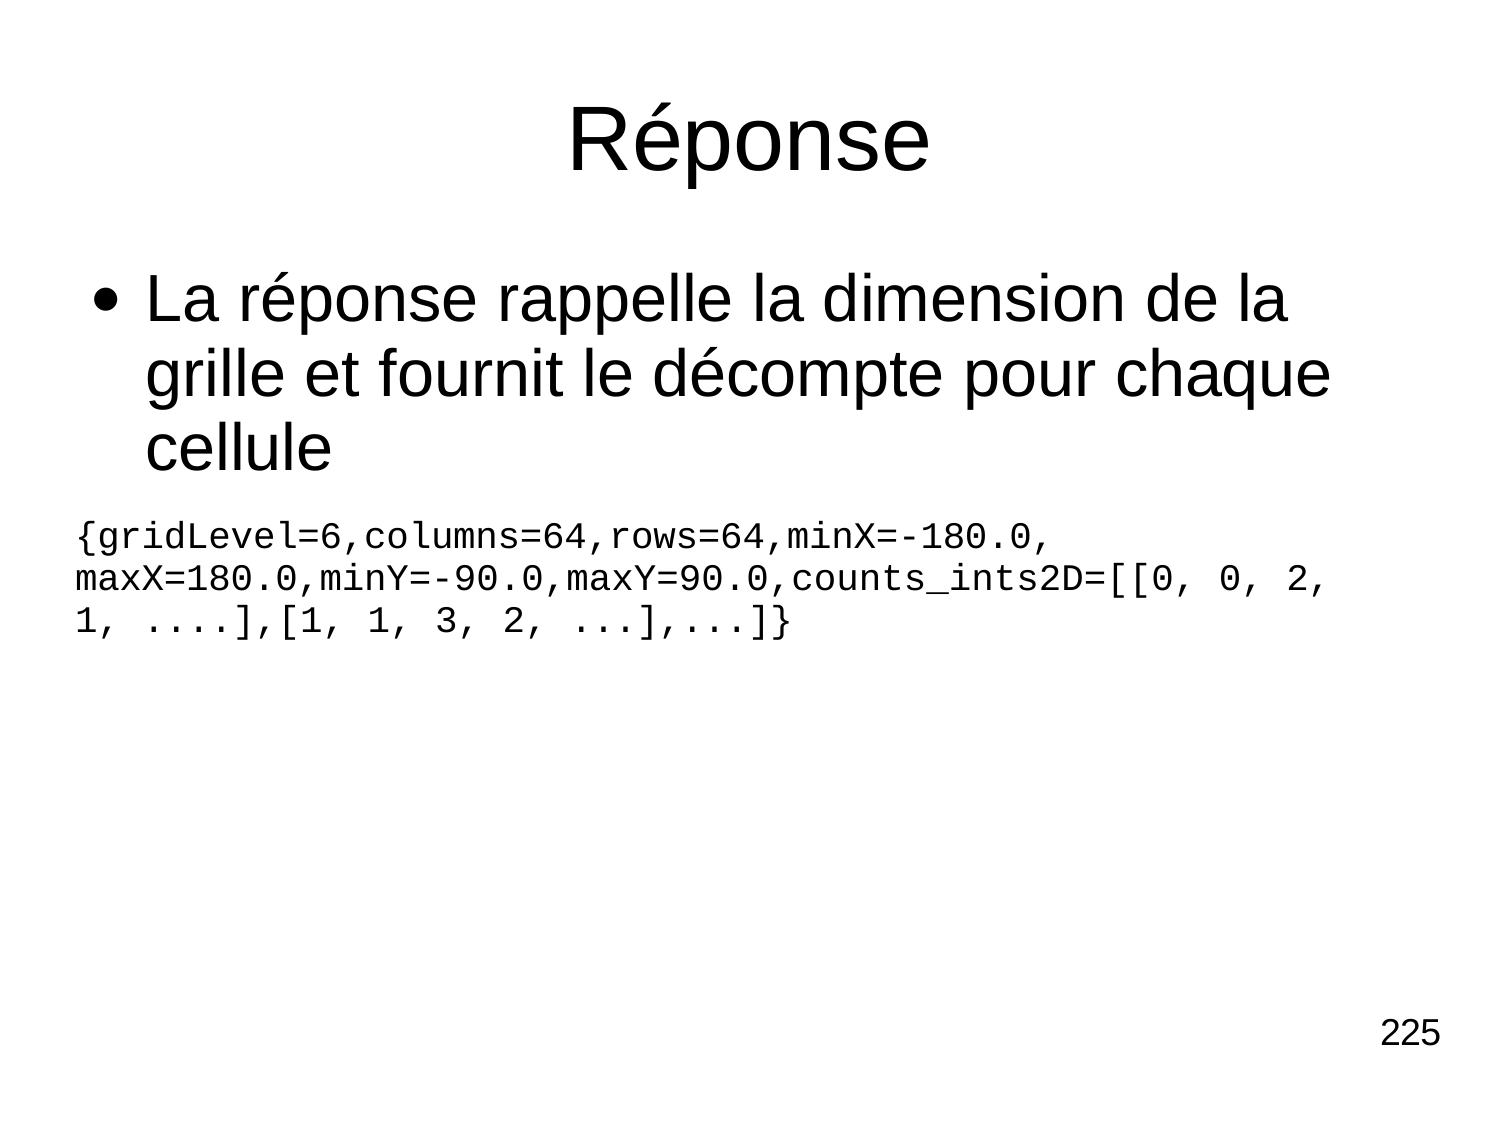

# Réponse
La réponse rappelle la dimension de la grille et fournit le décompte pour chaque cellule
{gridLevel=6,columns=64,rows=64,minX=-180.0, maxX=180.0,minY=-90.0,maxY=90.0,counts_ints2D=[[0, 0, 2,
1, ....],[1, 1, 3, 2, ...],...]}
●
225